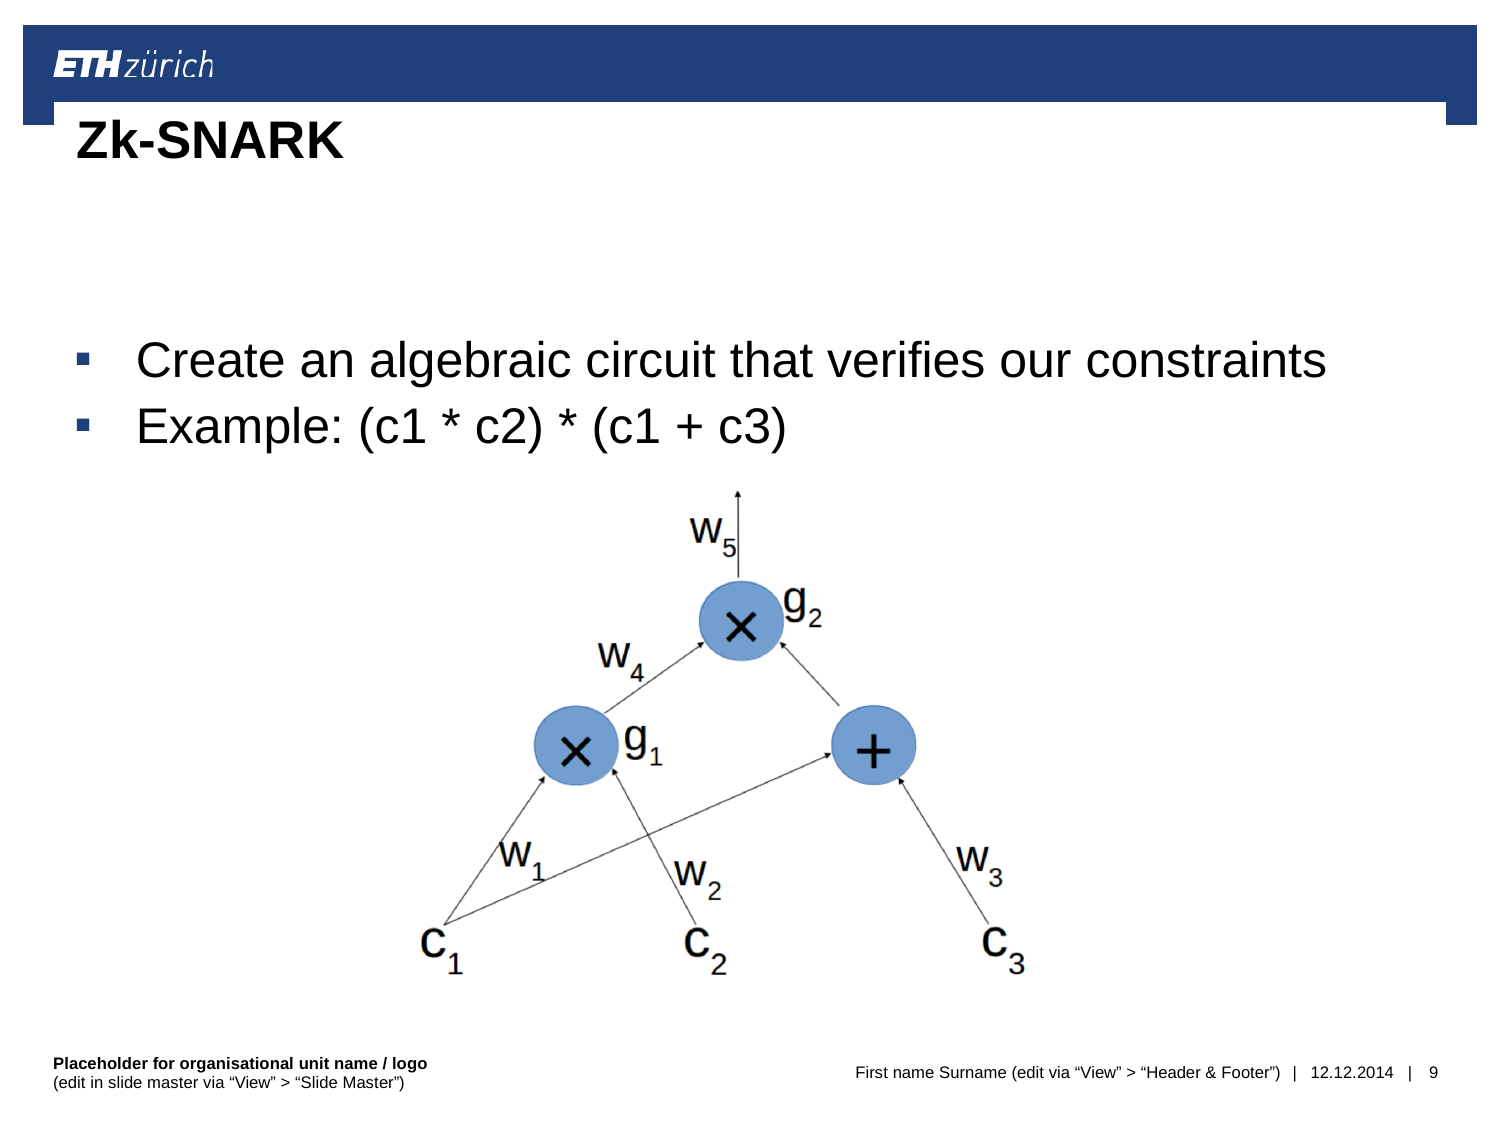

# Zk-SNARK
Create an algebraic circuit that verifies our constraints
Example: (c1 * c2) * (c1 + c3)
First name Surname (edit via “View” > “Header & Footer”)
12.12.2014
9